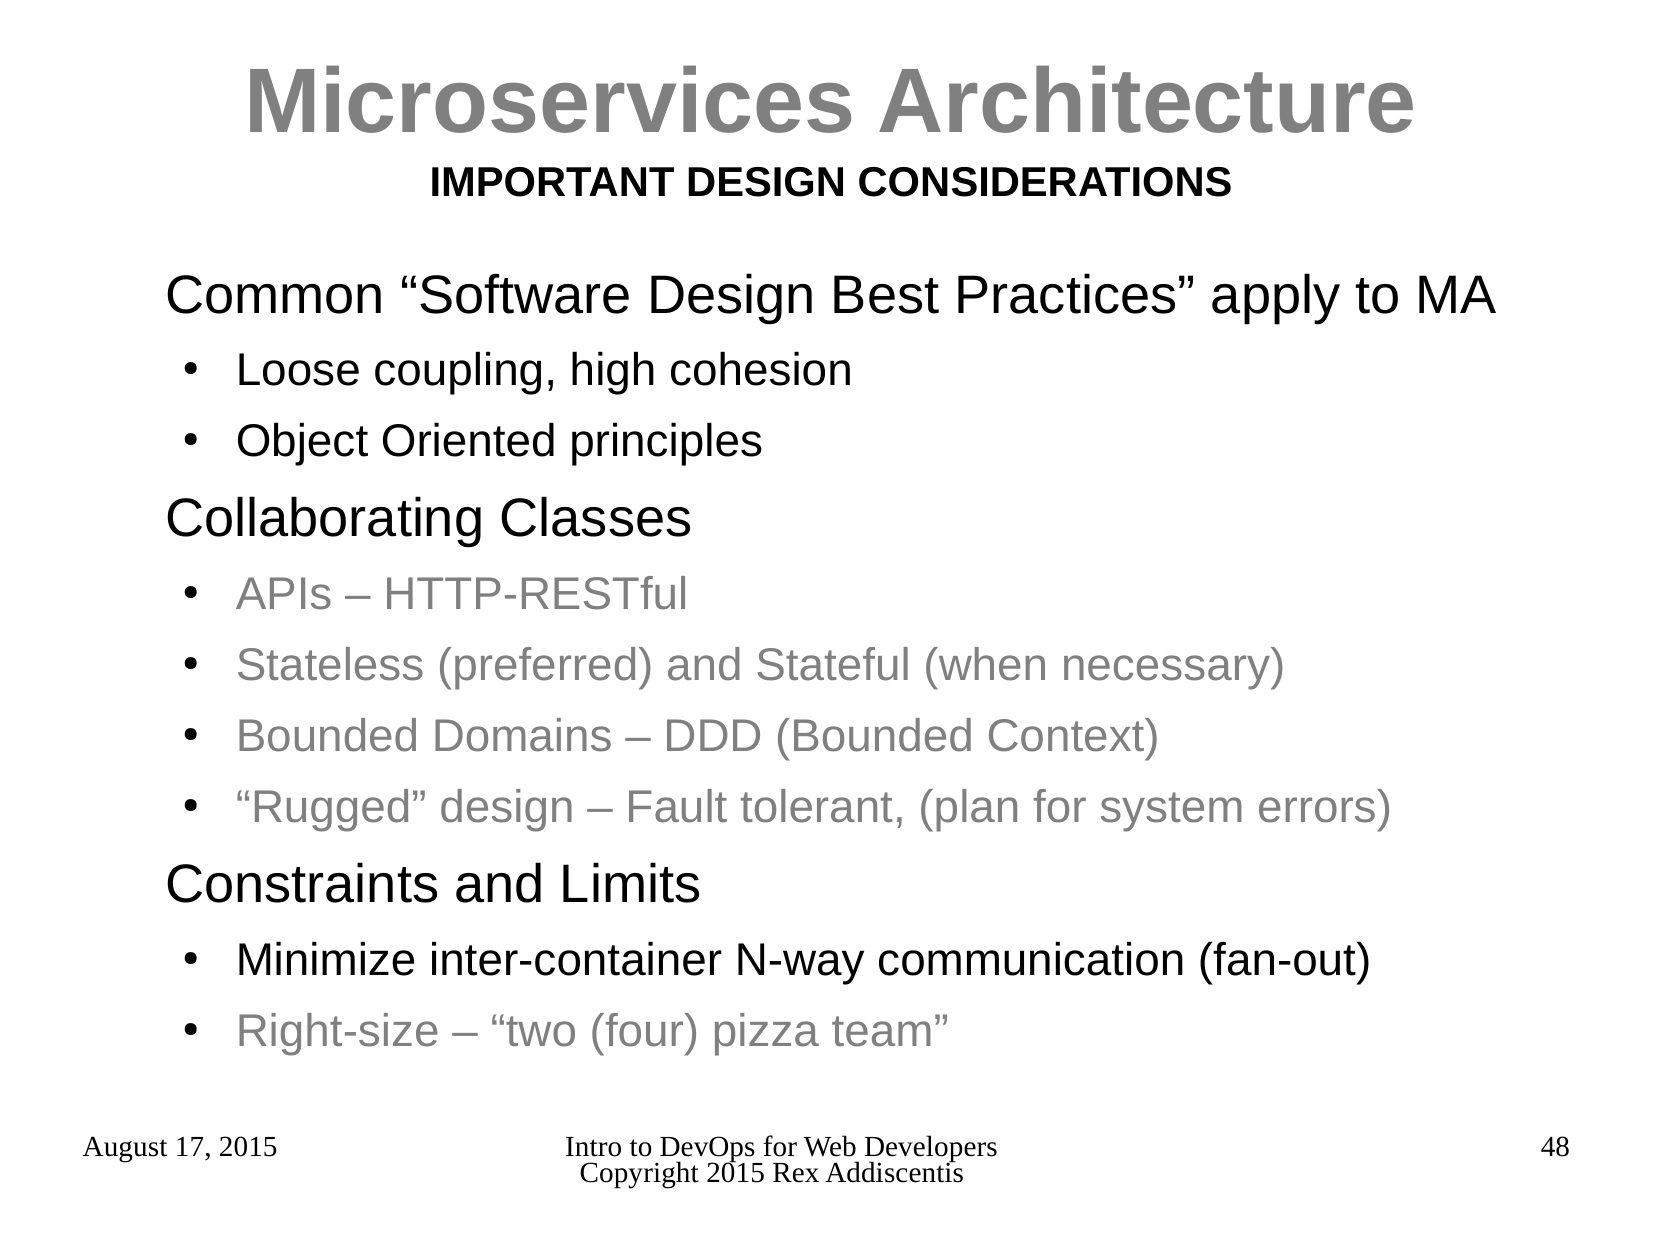

# Microservices Architecture
IMPORTANT DESIGN CONSIDERATIONS
Common “Software Design Best Practices” apply to MA
Loose coupling, high cohesion
Object Oriented principles
Collaborating Classes
APIs – HTTP-RESTful
Stateless (preferred) and Stateful (when necessary)
Bounded Domains – DDD (Bounded Context)
“Rugged” design – Fault tolerant, (plan for system errors)
Constraints and Limits
Minimize inter-container N-way communication (fan-out)
Right-size – “two (four) pizza team”
August 17, 2015
Intro to DevOps for Web Developers Copyright 2015 Rex Addiscentis
48